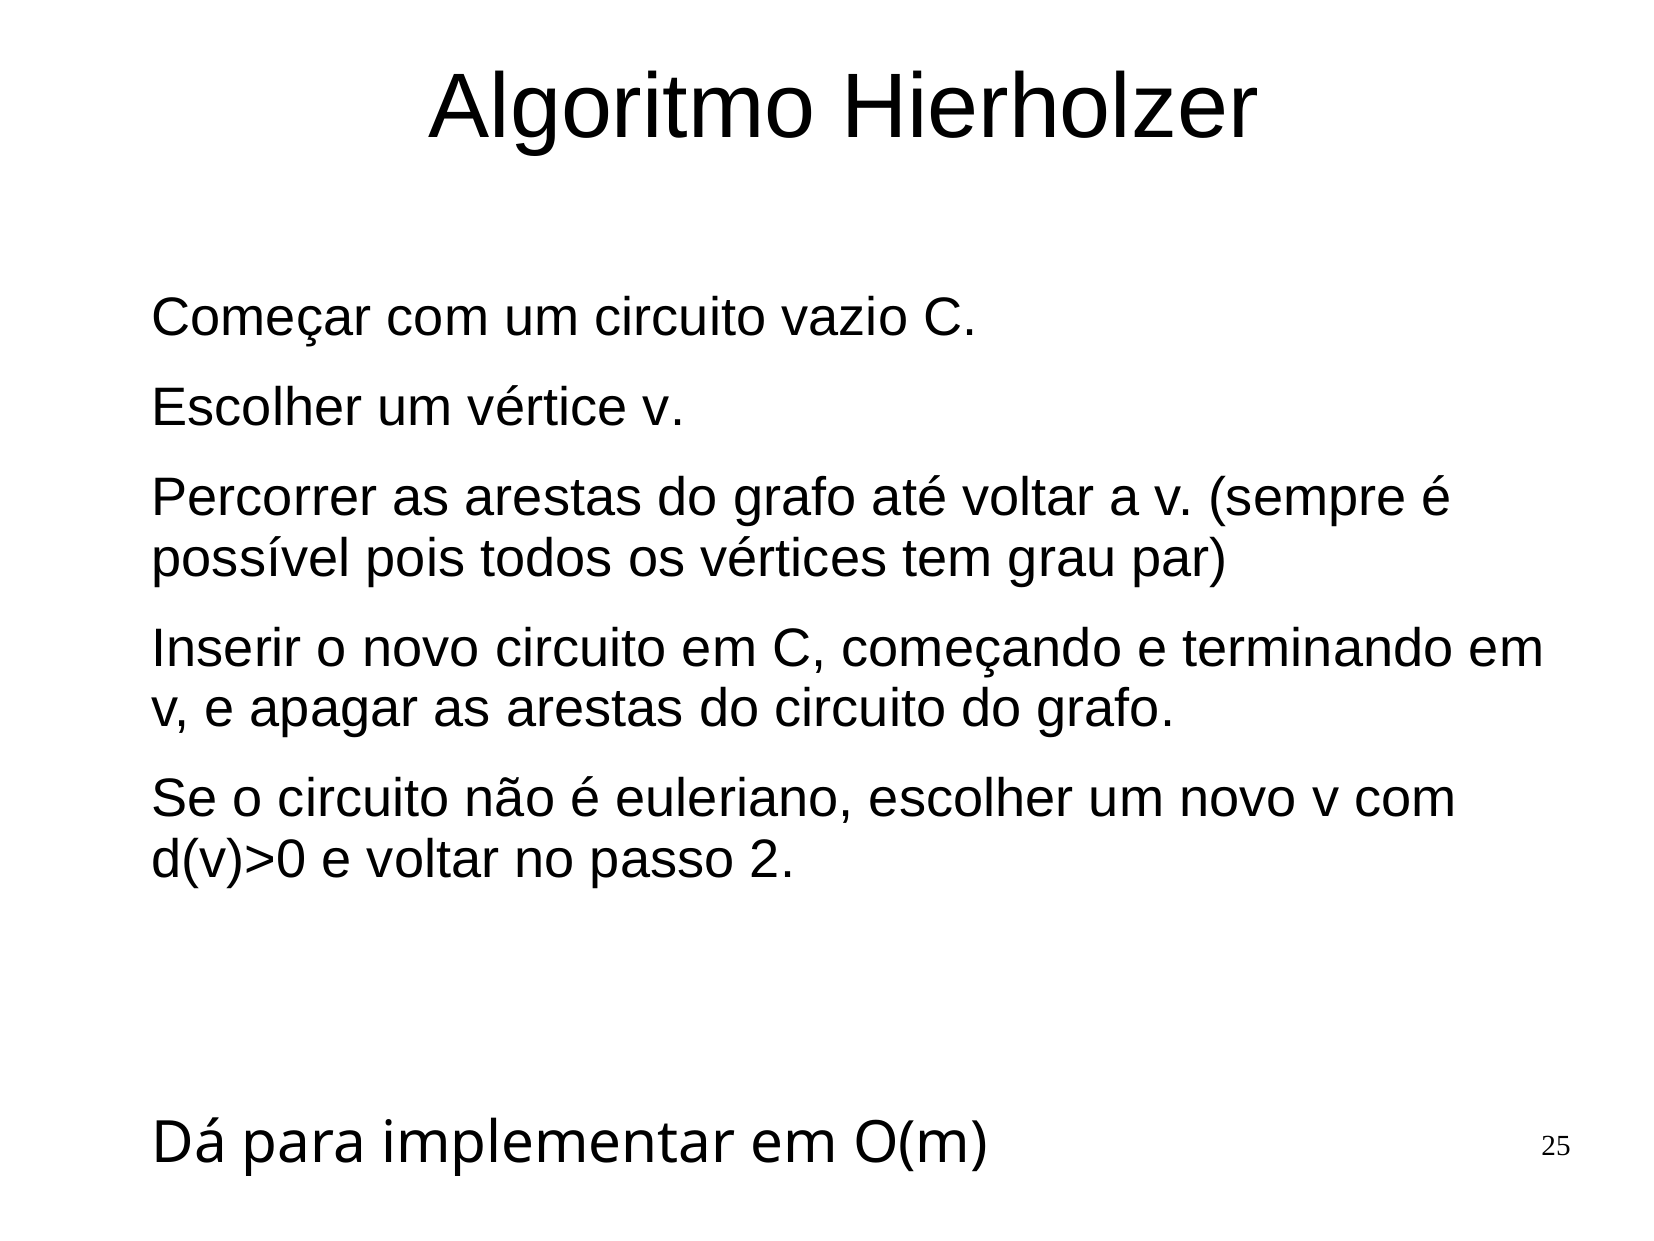

# Algoritmo Hierholzer
Começar com um circuito vazio C.
Escolher um vértice v.
Percorrer as arestas do grafo até voltar a v. (sempre é possível pois todos os vértices tem grau par)
Inserir o novo circuito em C, começando e terminando em v, e apagar as arestas do circuito do grafo.
Se o circuito não é euleriano, escolher um novo v com d(v)>0 e voltar no passo 2.
Dá para implementar em O(m)
25